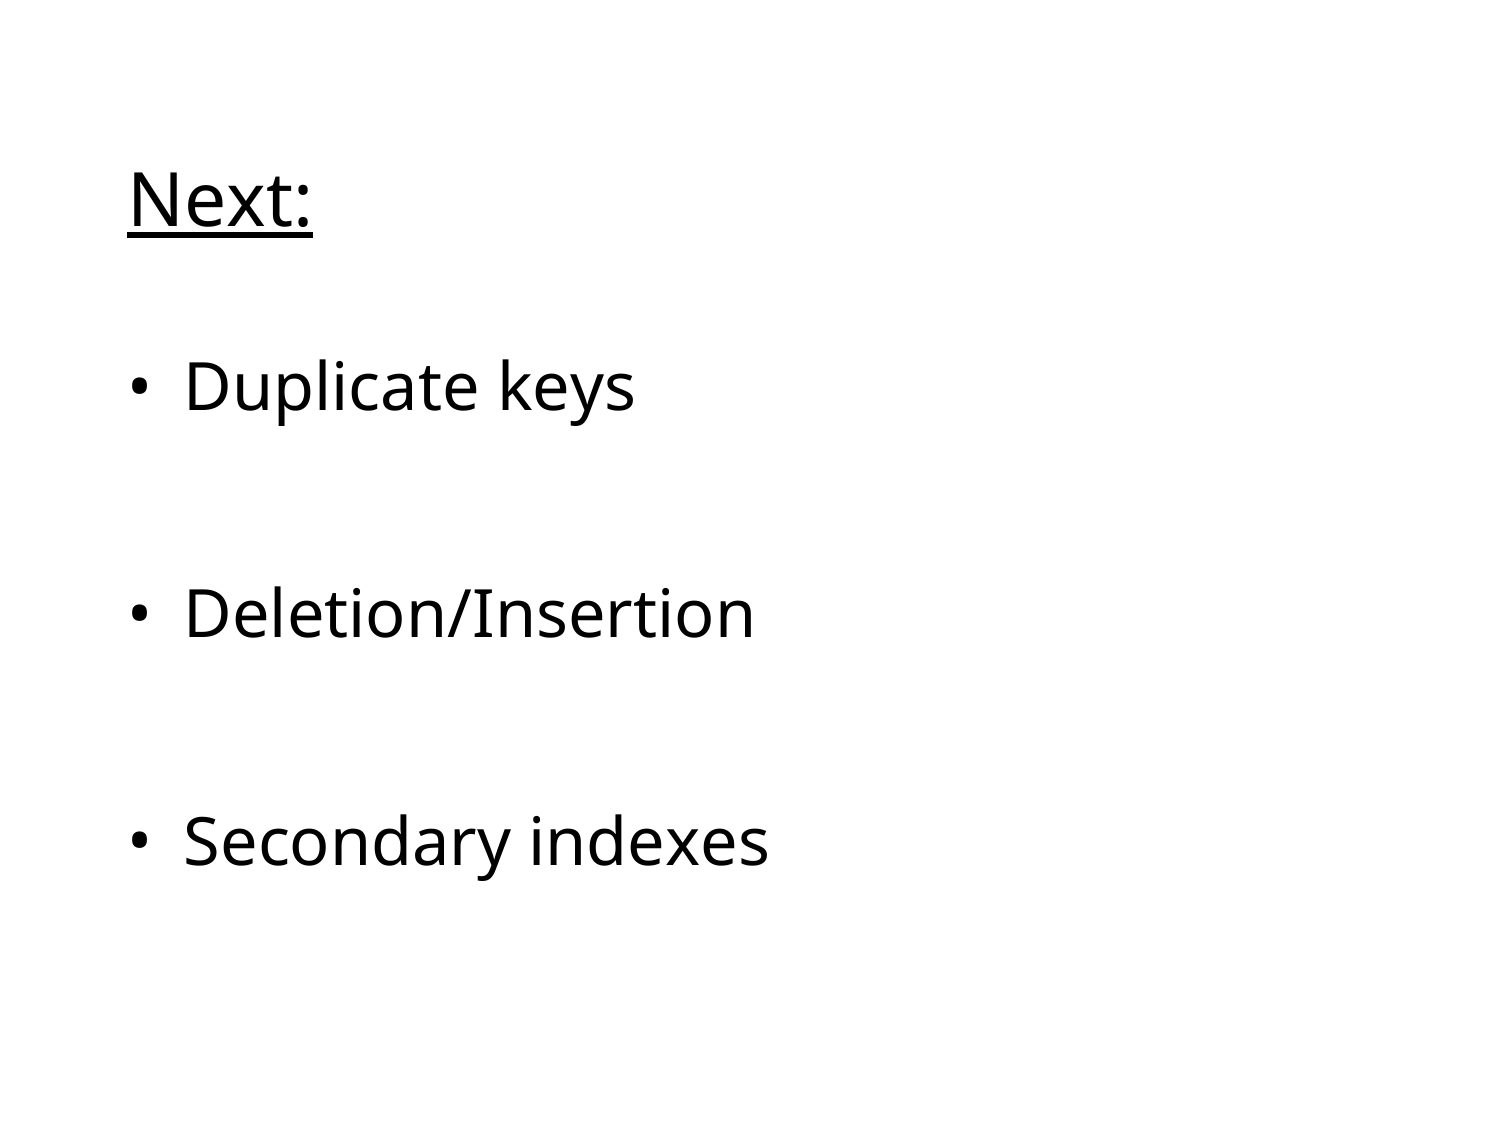

# Next:
Duplicate keys
Deletion/Insertion
Secondary indexes